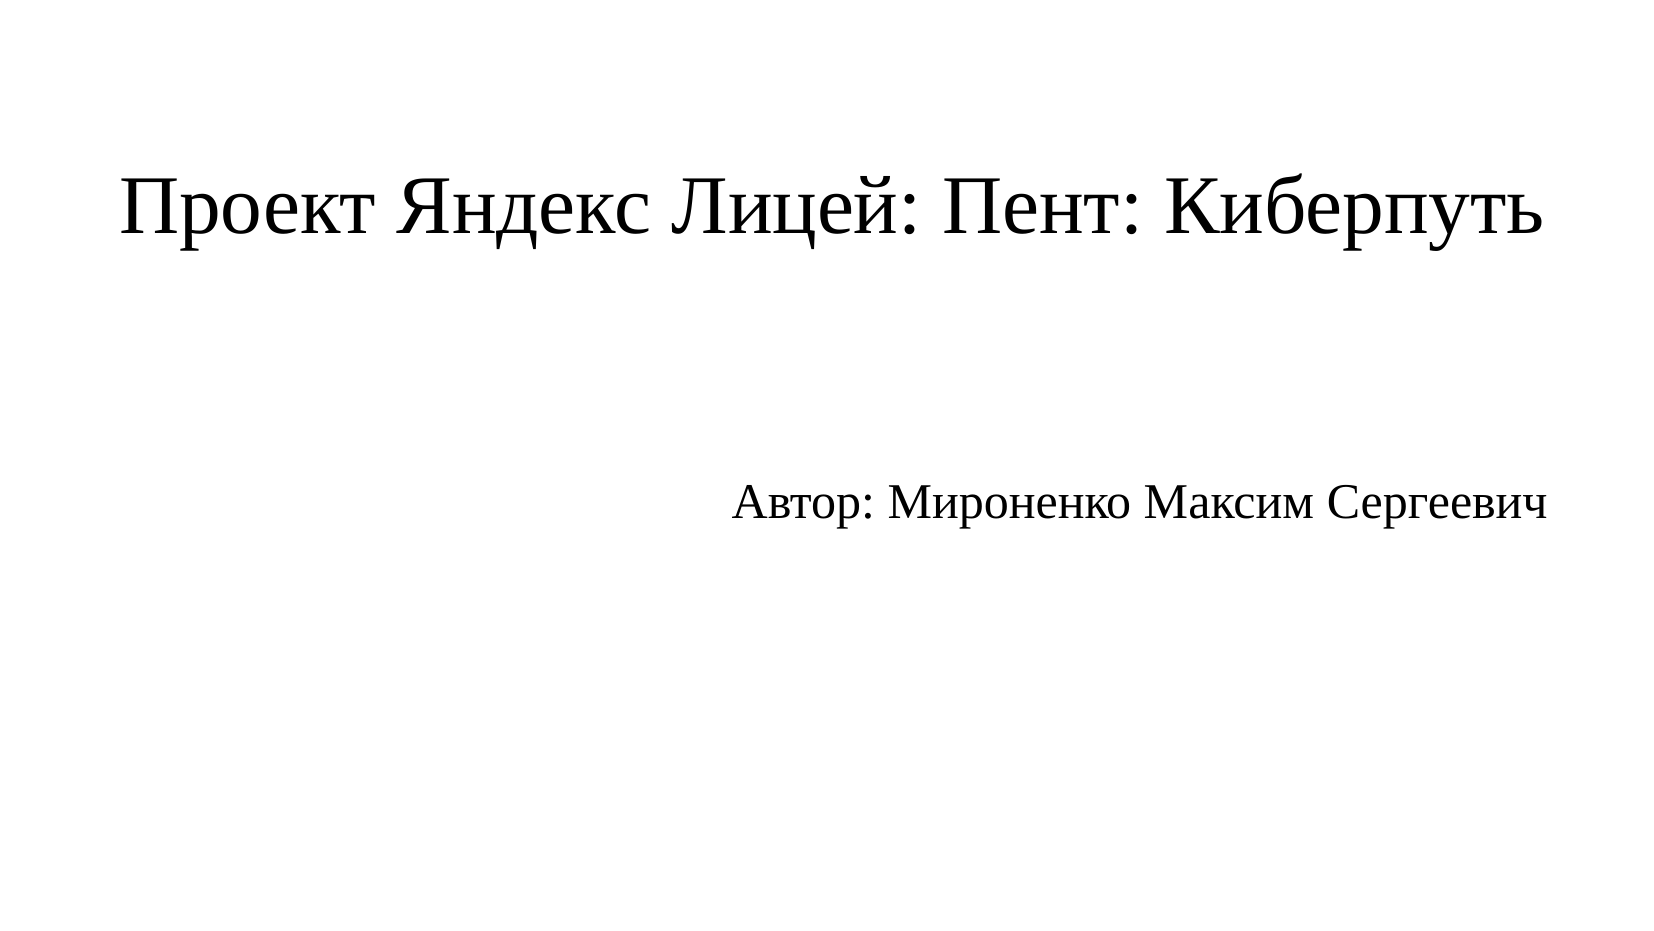

# Проект Яндекс Лицей: Пент: Киберпуть
Автор: Мироненко Максим Сергеевич